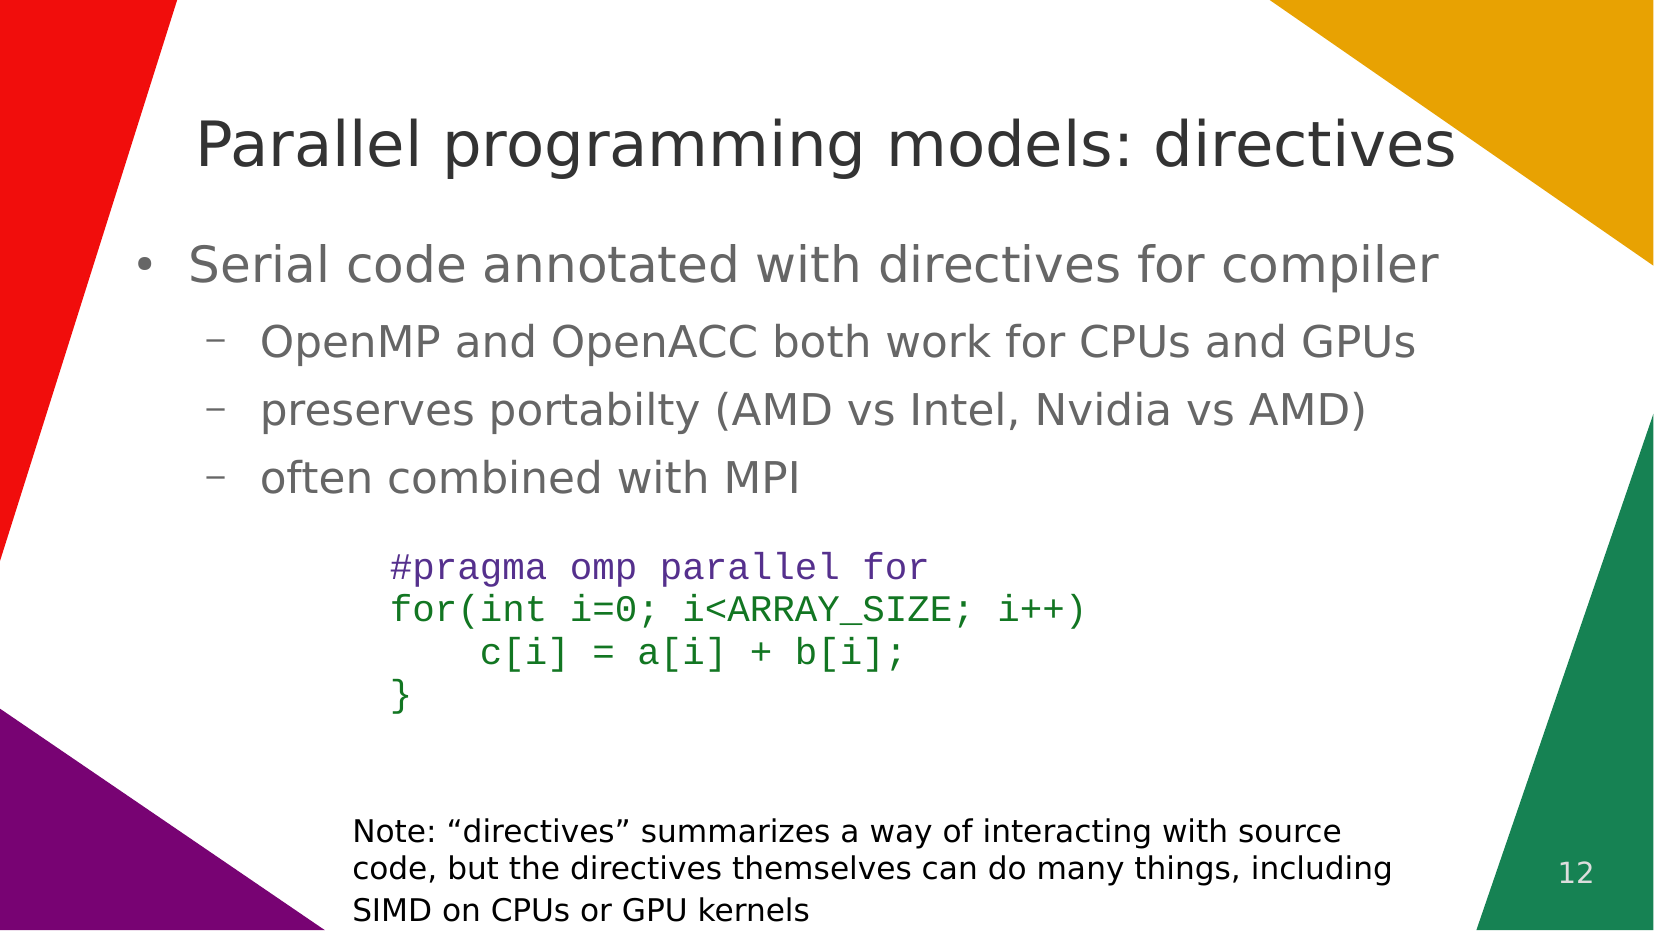

# Parallel programming models: directives
Serial code annotated with directives for compiler
OpenMP and OpenACC both work for CPUs and GPUs
preserves portabilty (AMD vs Intel, Nvidia vs AMD)
often combined with MPI
#pragma omp parallel for
for(int i=0; i<ARRAY_SIZE; i++)
 c[i] = a[i] + b[i];
}
Note: “directives” summarizes a way of interacting with source code, but the directives themselves can do many things, including SIMD on CPUs or GPU kernels
12